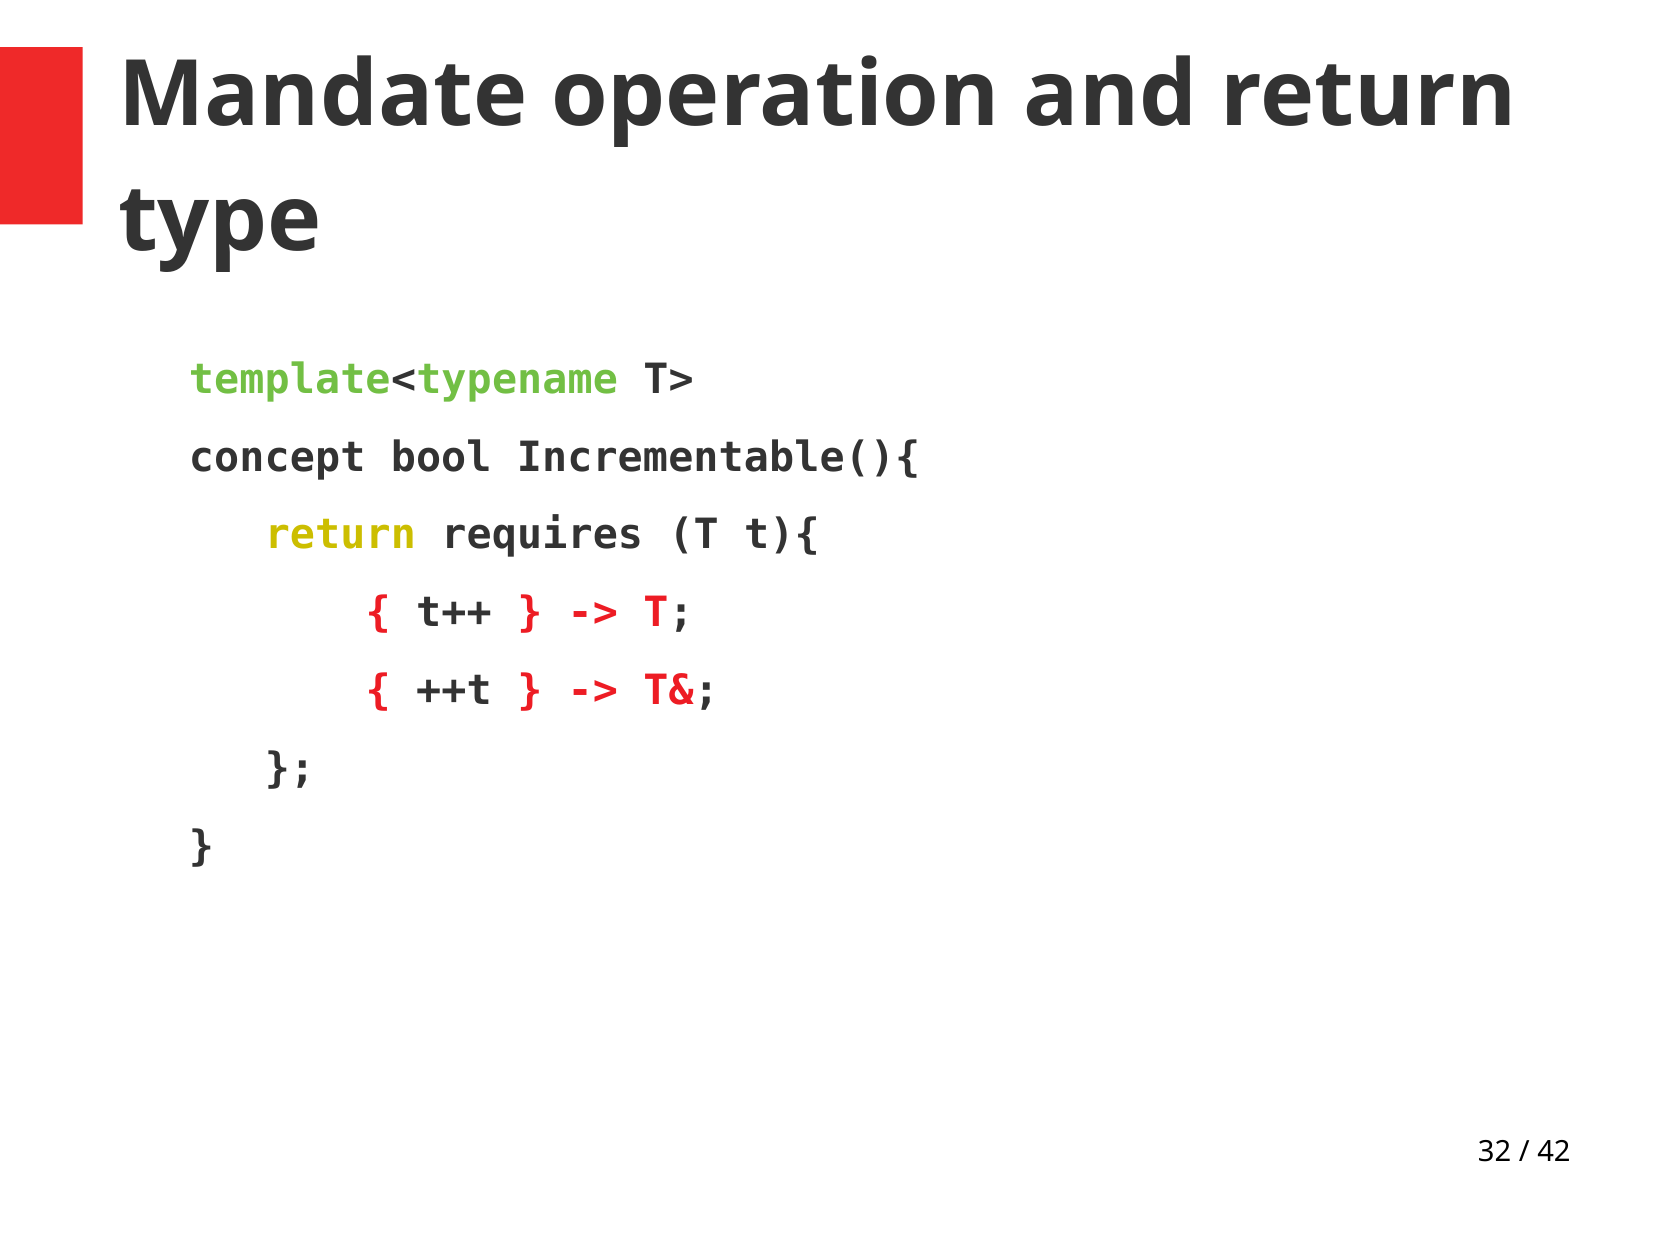

# Mandate operation and return type
template<typename T>
concept bool Incrementable(){
 return requires (T t){
 { t++ } -> T;
 { ++t } -> T&;
 };
}
32